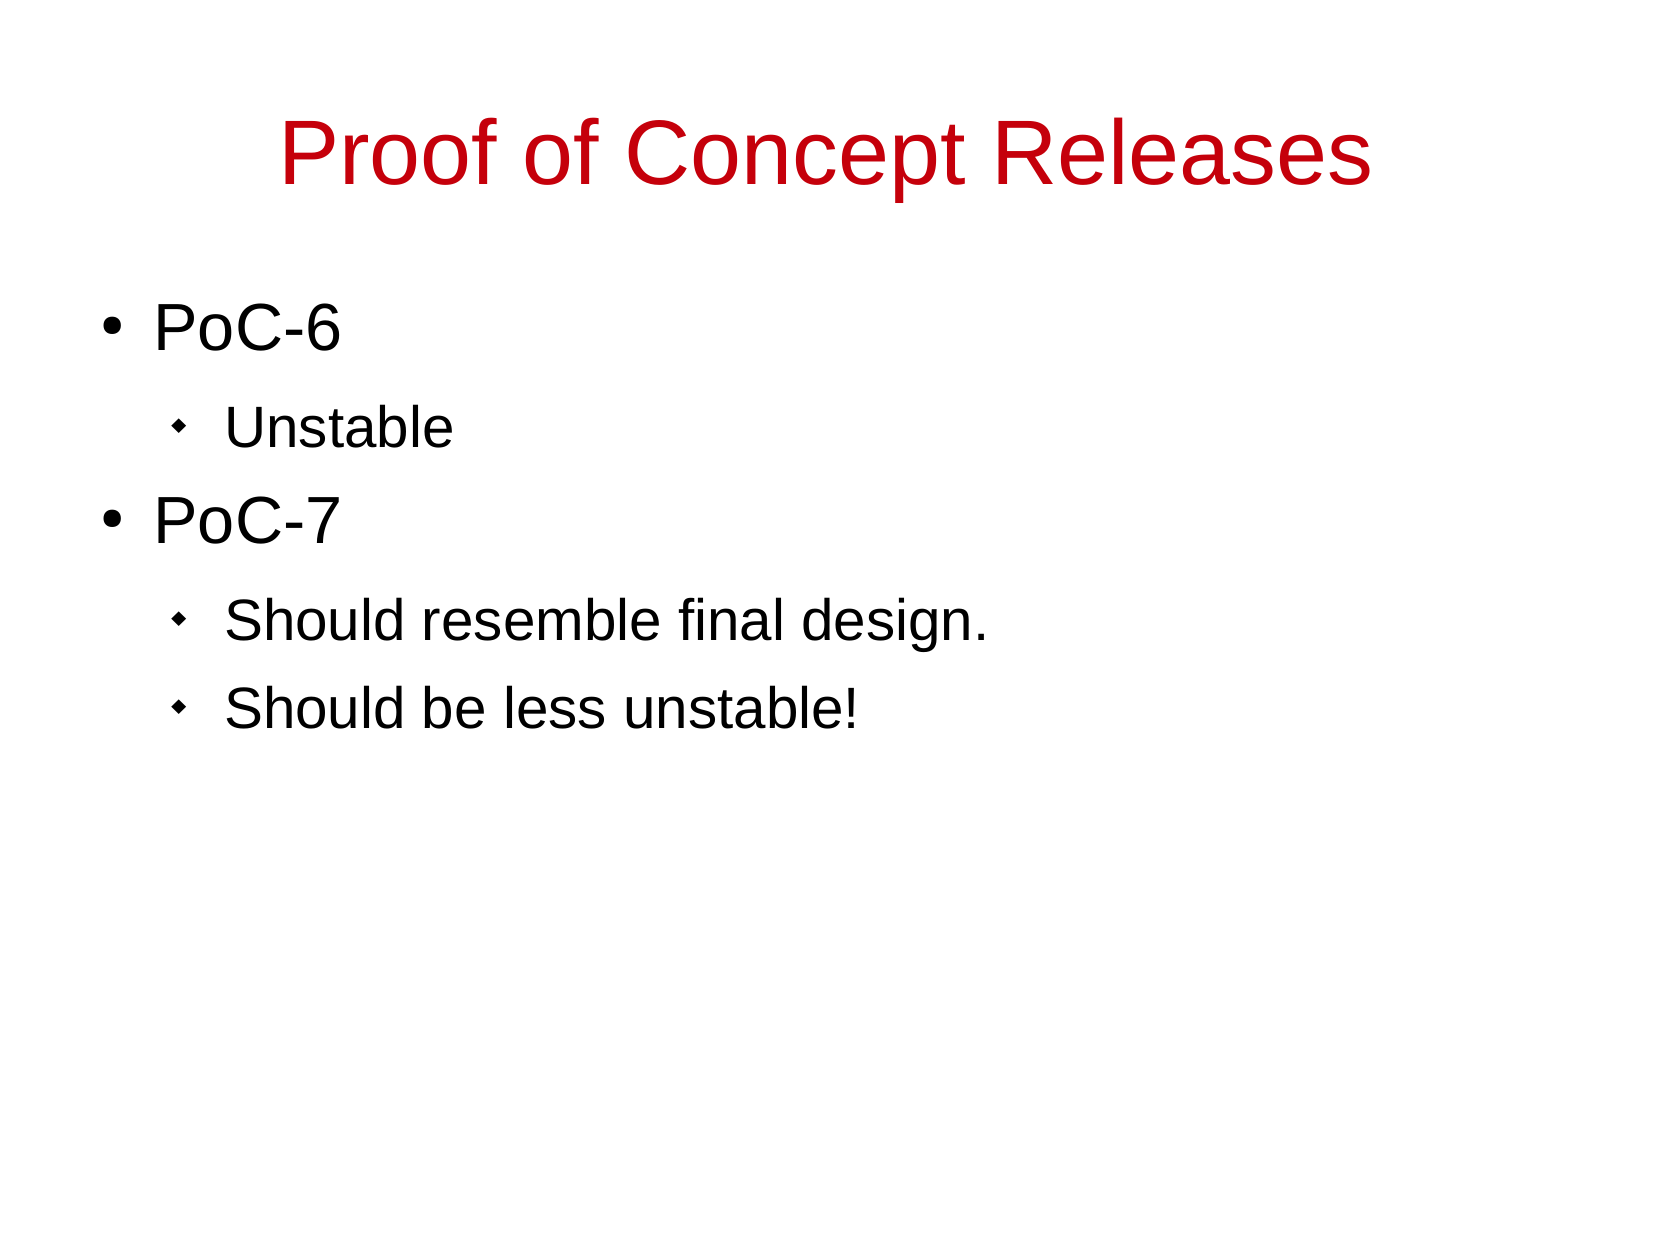

# Proof of Concept Releases
PoC-6
Unstable
PoC-7
Should resemble final design.
Should be less unstable!